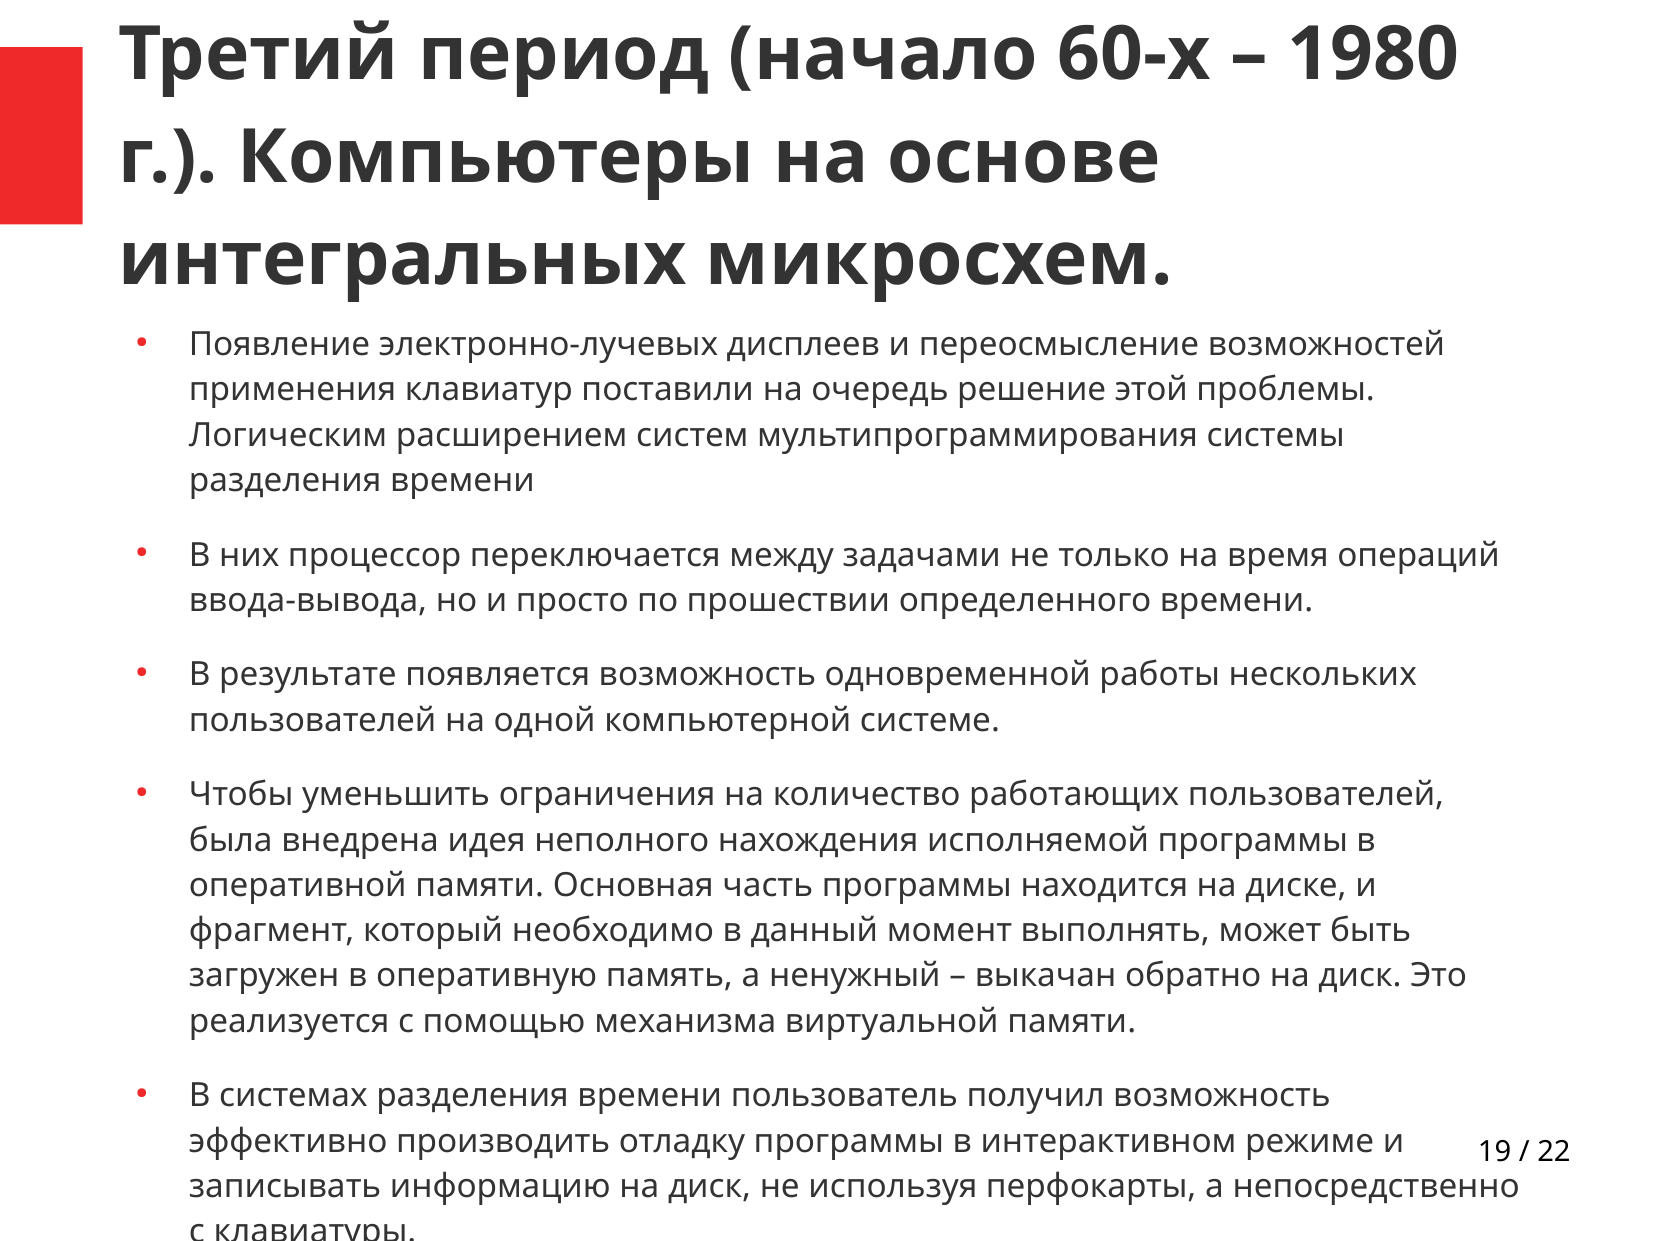

# Третий период (начало 60-х – 1980 г.). Компьютеры на основе интегральных микросхем.
Появление электронно-лучевых дисплеев и переосмысление возможностей применения клавиатур поставили на очередь решение этой проблемы. Логическим расширением систем мультипрограммирования системы разделения времени
В них процессор переключается между задачами не только на время операций ввода-вывода, но и просто по прошествии определенного времени.
В результате появляется возможность одновременной работы нескольких пользователей на одной компьютерной системе.
Чтобы уменьшить ограничения на количество работающих пользователей, была внедрена идея неполного нахождения исполняемой программы в оперативной памяти. Основная часть программы находится на диске, и фрагмент, который необходимо в данный момент выполнять, может быть загружен в оперативную память, а ненужный – выкачан обратно на диск. Это реализуется с помощью механизма виртуальной памяти.
В системах разделения времени пользователь получил возможность эффективно производить отладку программы в интерактивном режиме и записывать информацию на диск, не используя перфокарты, а непосредственно с клавиатуры.
19